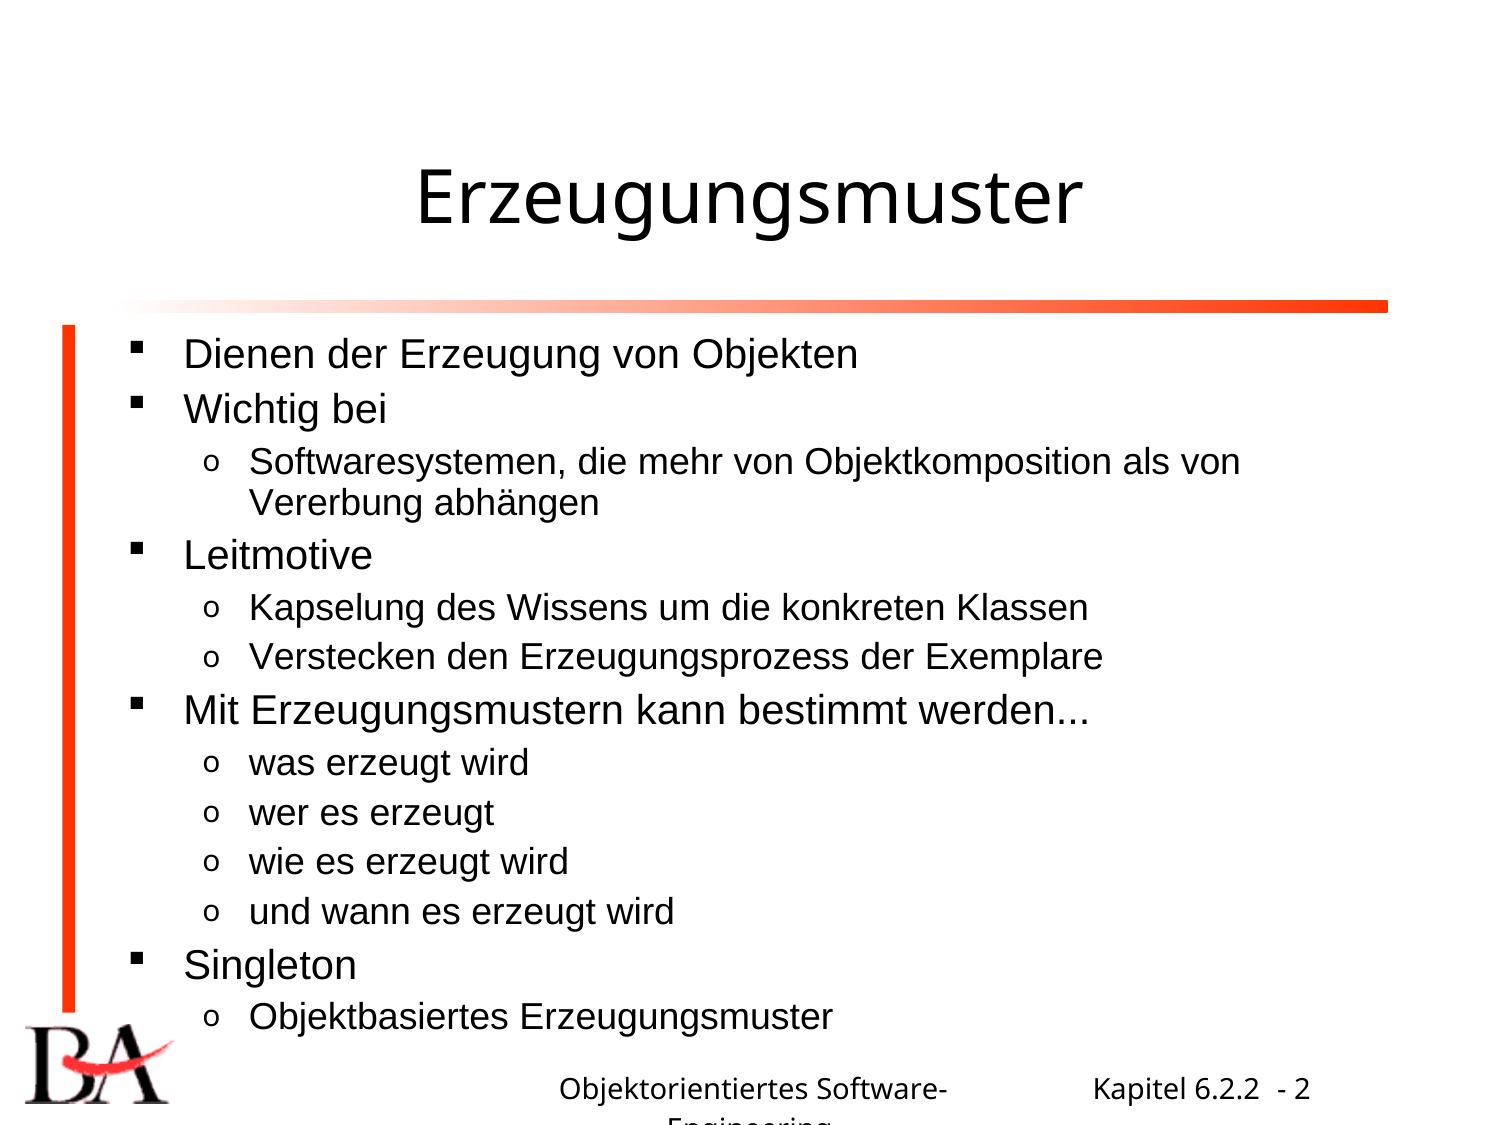

# Erzeugungsmuster
Dienen der Erzeugung von Objekten
Wichtig bei
Softwaresystemen, die mehr von Objektkomposition als von Vererbung abhängen
Leitmotive
Kapselung des Wissens um die konkreten Klassen
Verstecken den Erzeugungsprozess der Exemplare
Mit Erzeugungsmustern kann bestimmt werden...
was erzeugt wird
wer es erzeugt
wie es erzeugt wird
und wann es erzeugt wird
Singleton
Objektbasiertes Erzeugungsmuster
2